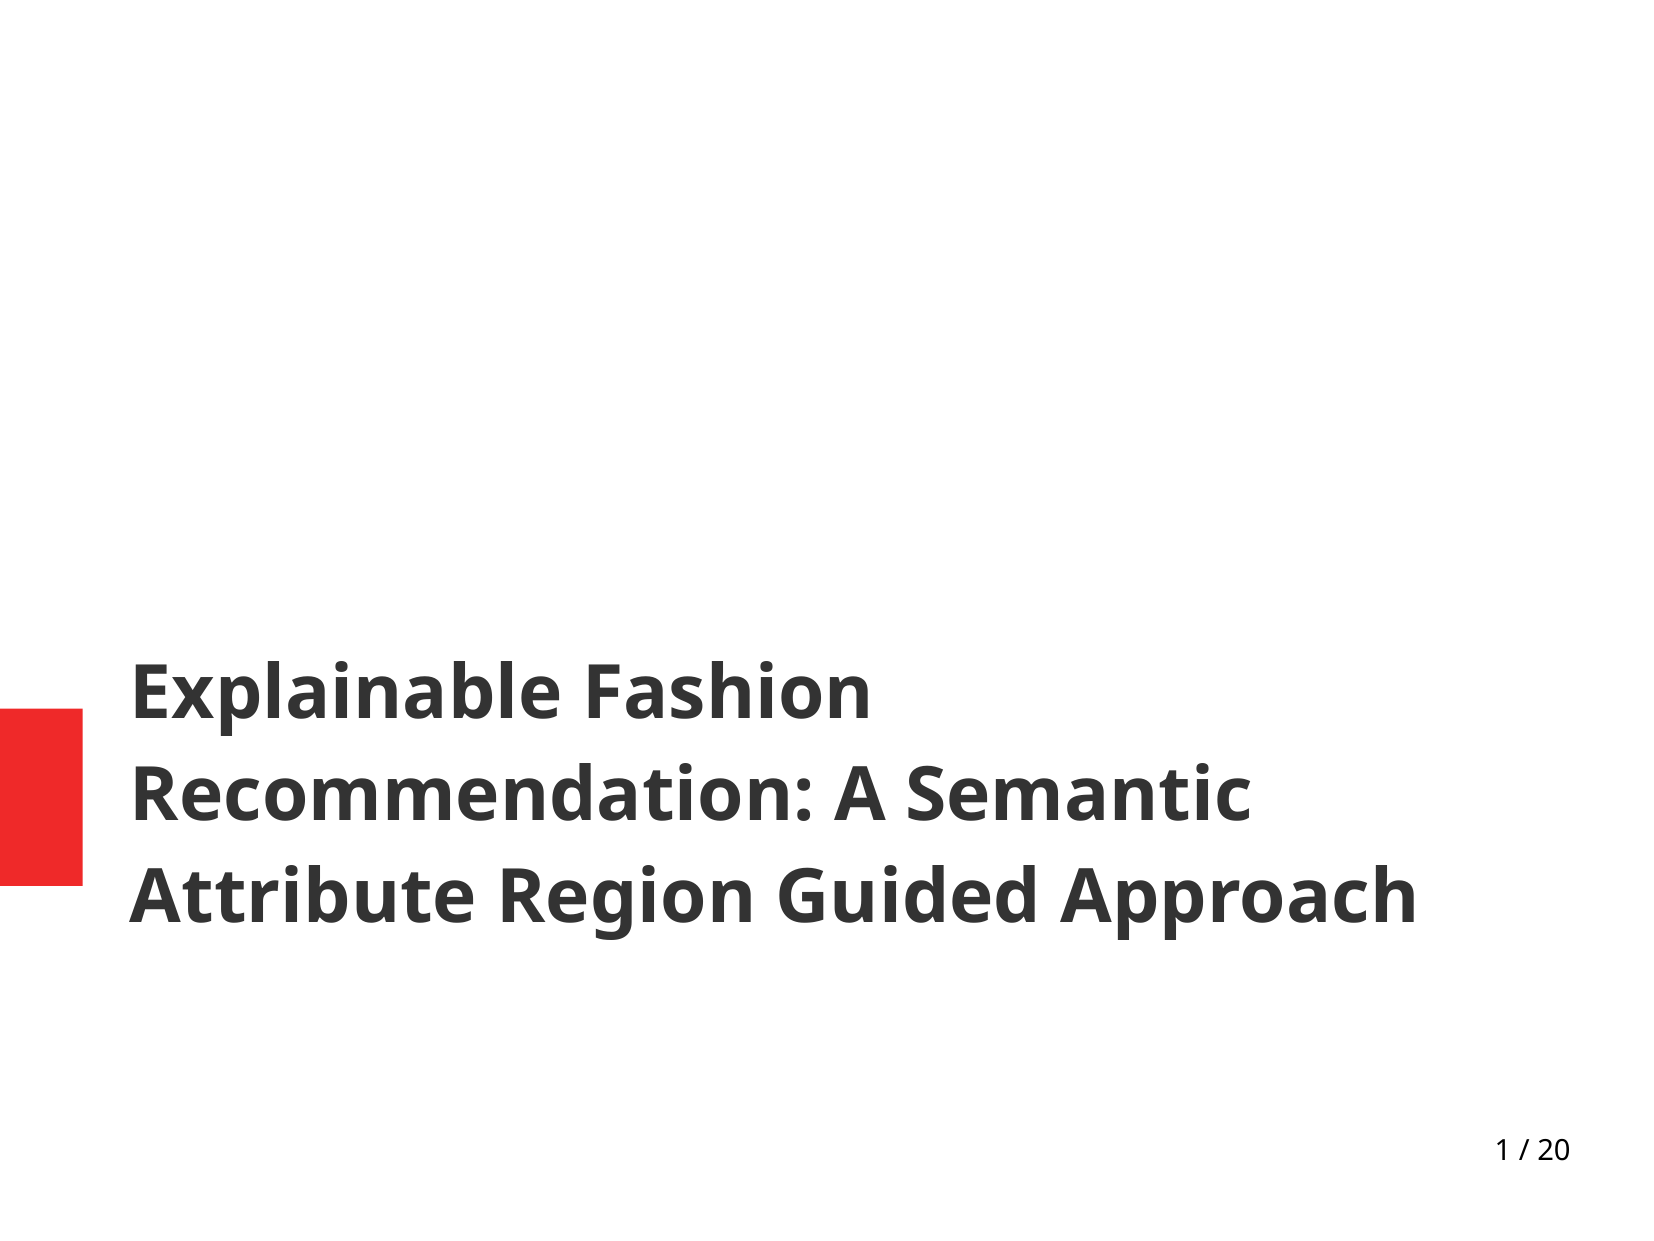

# Explainable Fashion Recommendation: A Semantic Attribute Region Guided Approach
1